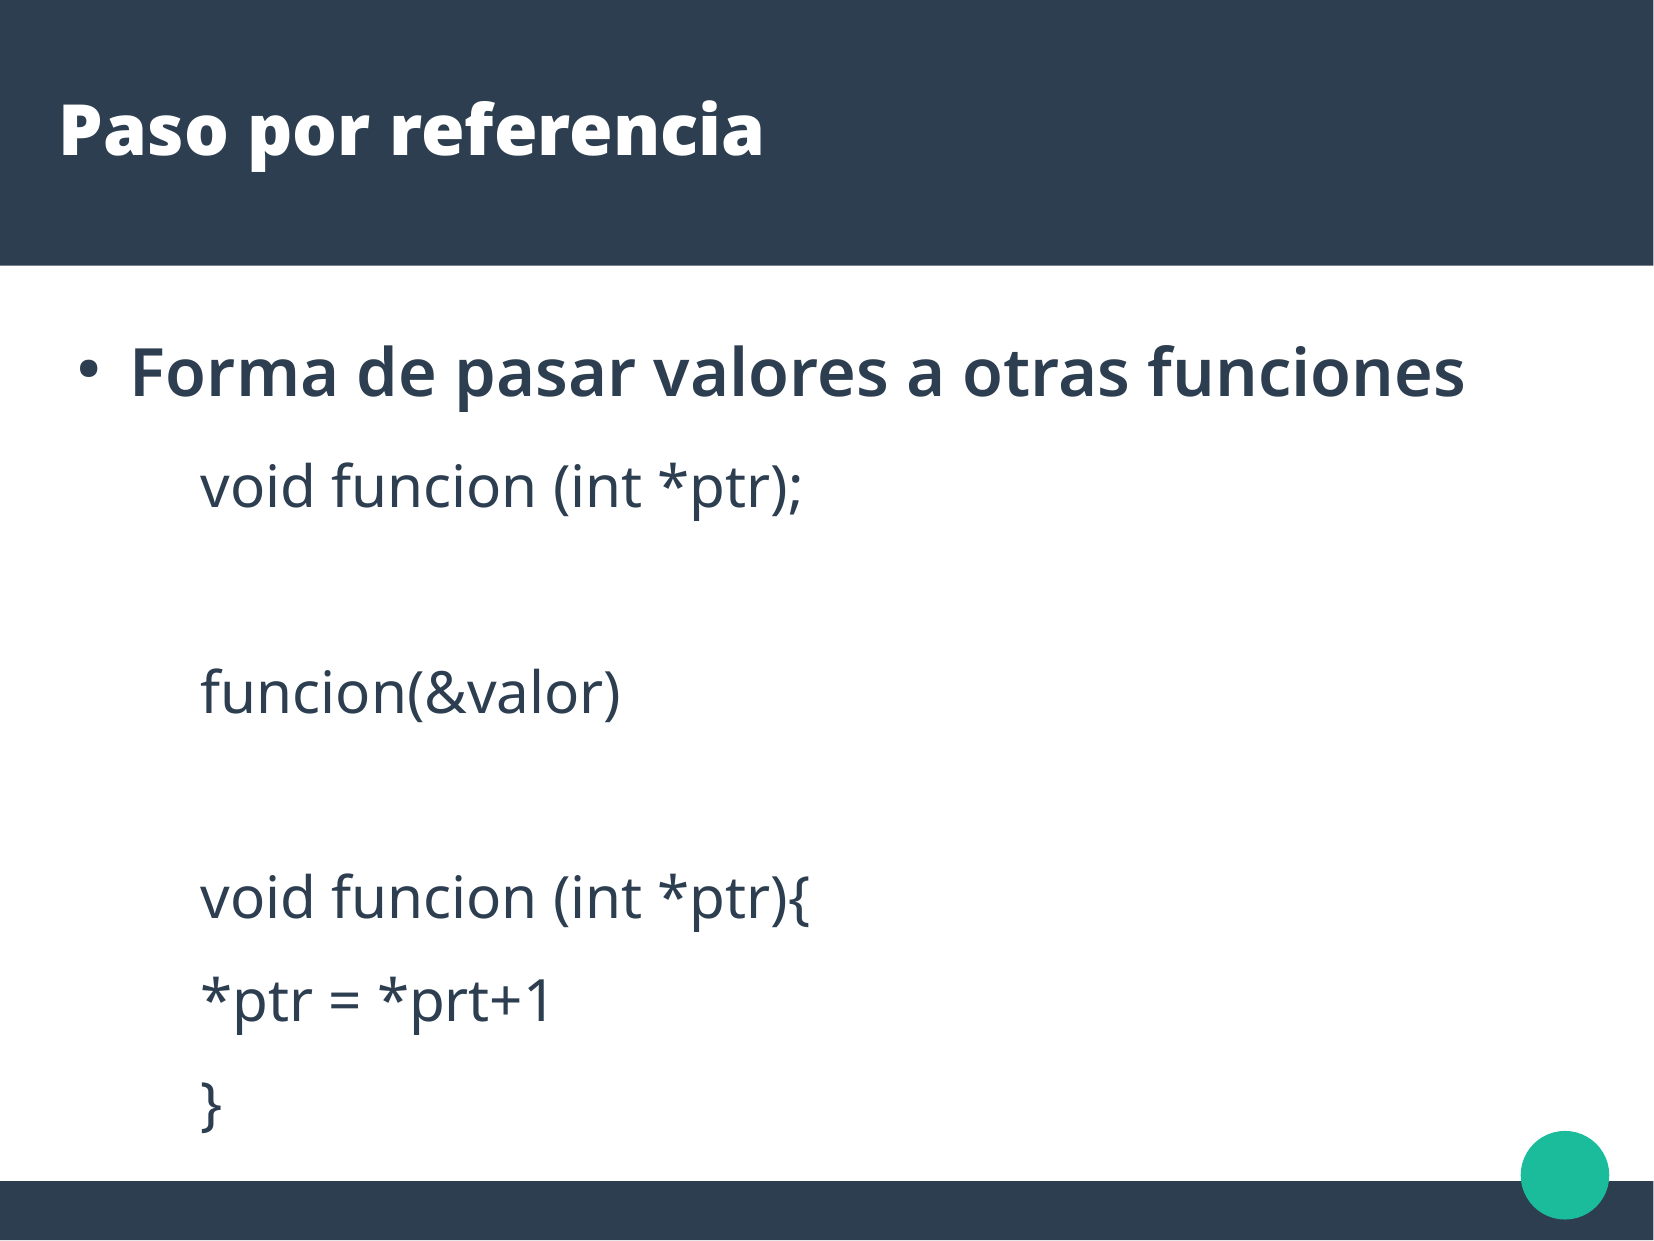

# Paso por referencia
Forma de pasar valores a otras funciones
void funcion (int *ptr);
funcion(&valor)
void funcion (int *ptr){
*ptr = *prt+1
}